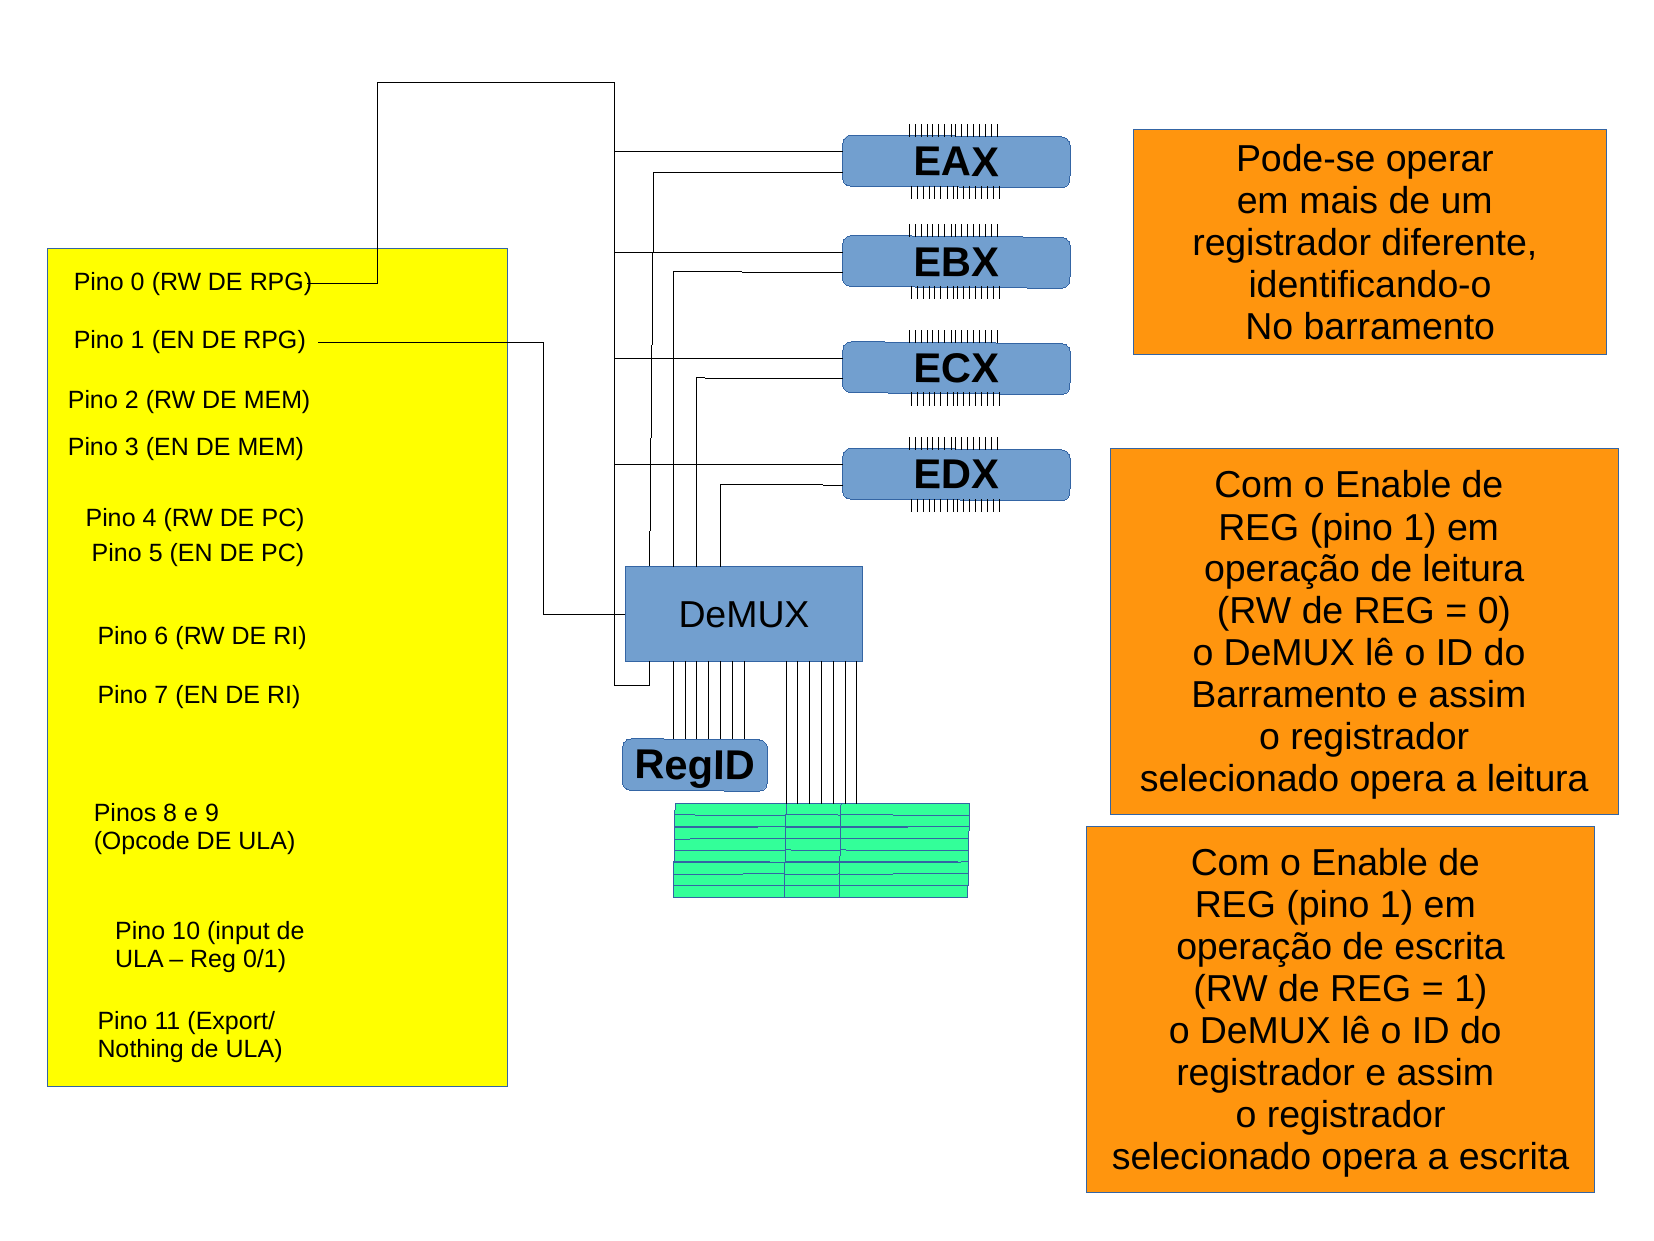

EAX
Pode-se operar
em mais de um
registrador diferente,
identificando-o
No barramento
EBX
Pino 0 (RW DE RPG)
Pino 1 (EN DE RPG)
ECX
Pino 2 (RW DE MEM)
Pino 3 (EN DE MEM)
EDX
Com o Enable de
REG (pino 1) em
operação de leitura
(RW de REG = 0)
o DeMUX lê o ID do
Barramento e assim
o registrador
selecionado opera a leitura
Pino 4 (RW DE PC)
Pino 5 (EN DE PC)
DeMUX
Pino 6 (RW DE RI)
Pino 7 (EN DE RI)
RegID
Pinos 8 e 9
(Opcode DE ULA)
Com o Enable de
REG (pino 1) em
operação de escrita
(RW de REG = 1)
o DeMUX lê o ID do
registrador e assim
o registrador
selecionado opera a escrita
Pino 10 (input de
ULA – Reg 0/1)
Pino 11 (Export/
Nothing de ULA)